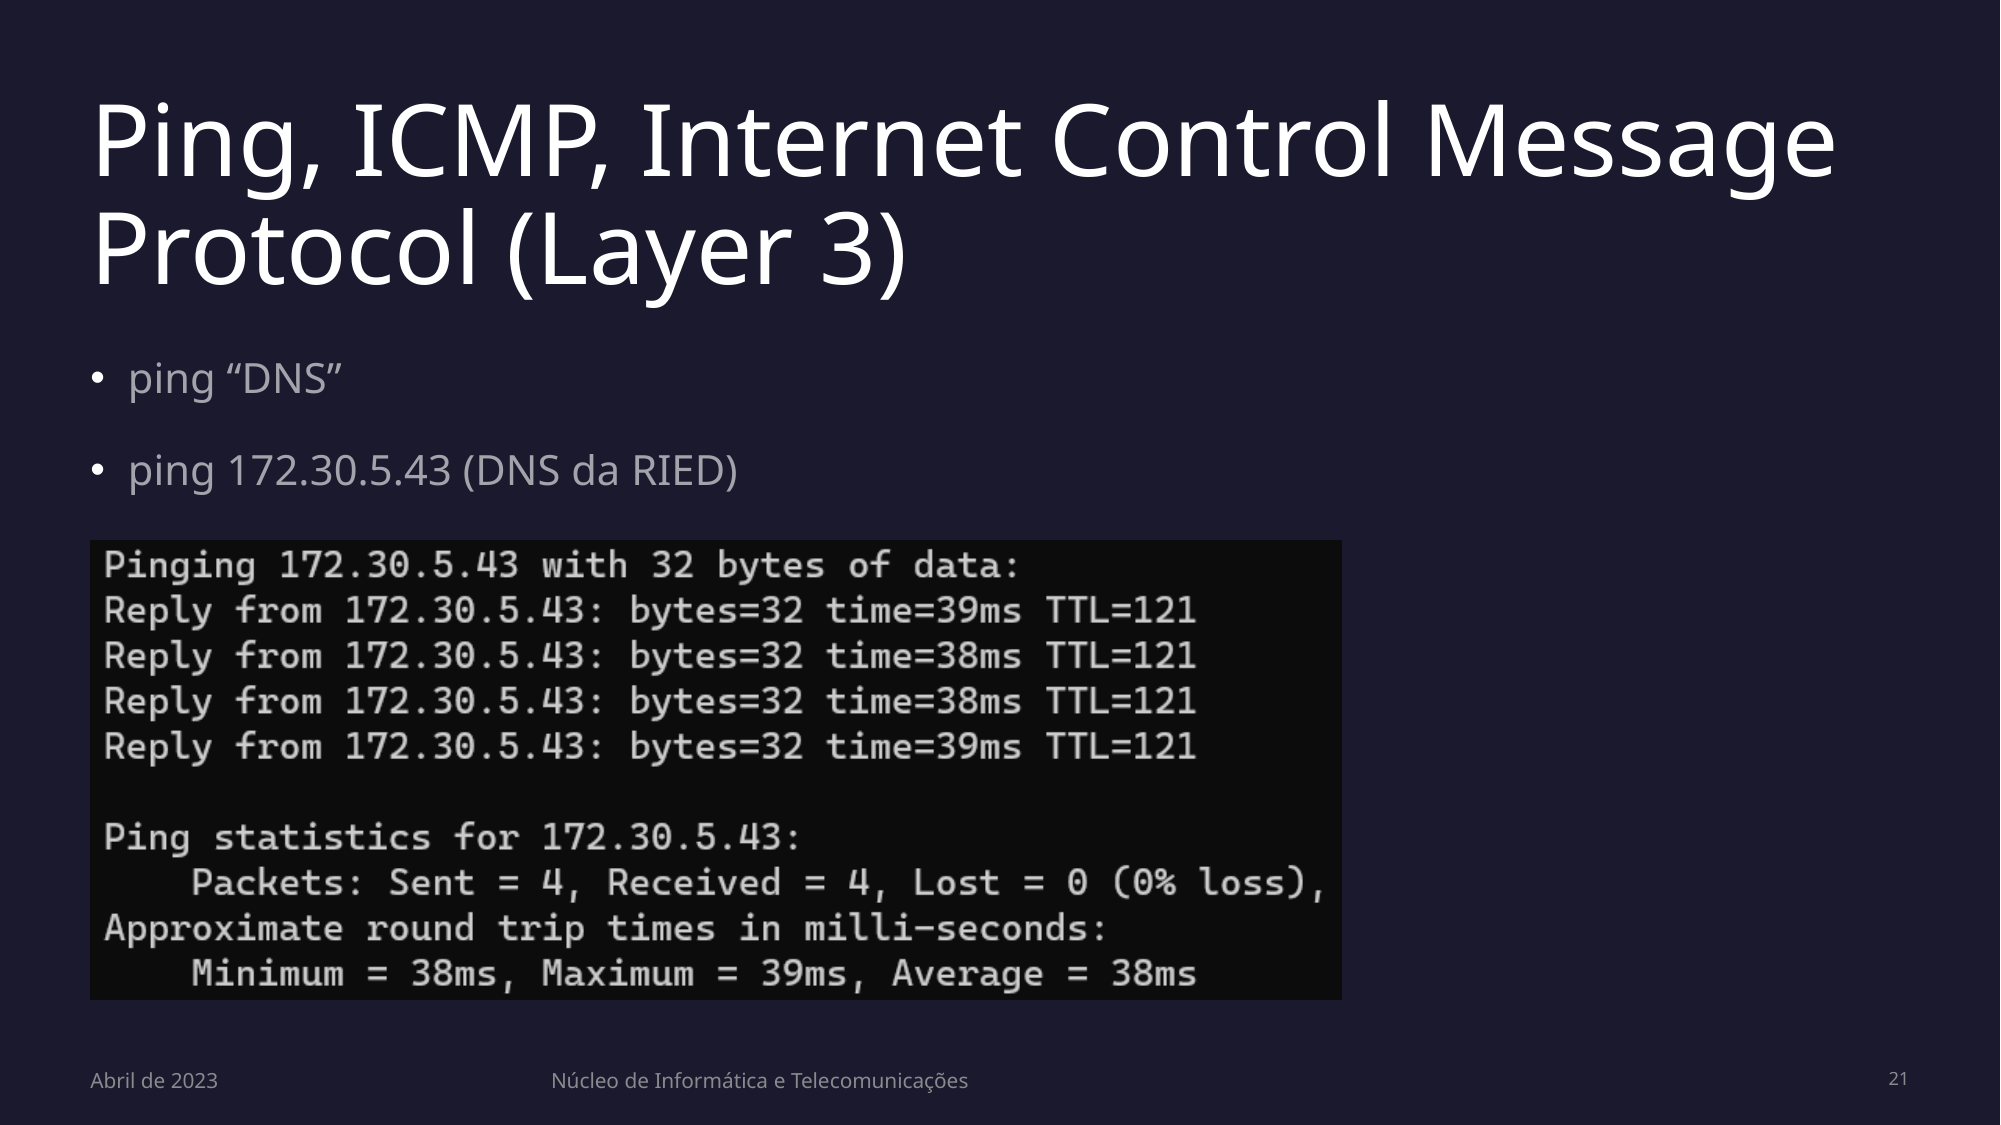

# Ping, ICMP, Internet Control Message Protocol (Layer 3)
ping “DNS”
ping 172.30.5.43 (DNS da RIED)
Abril de 2023
Núcleo de Informática e Telecomunicações